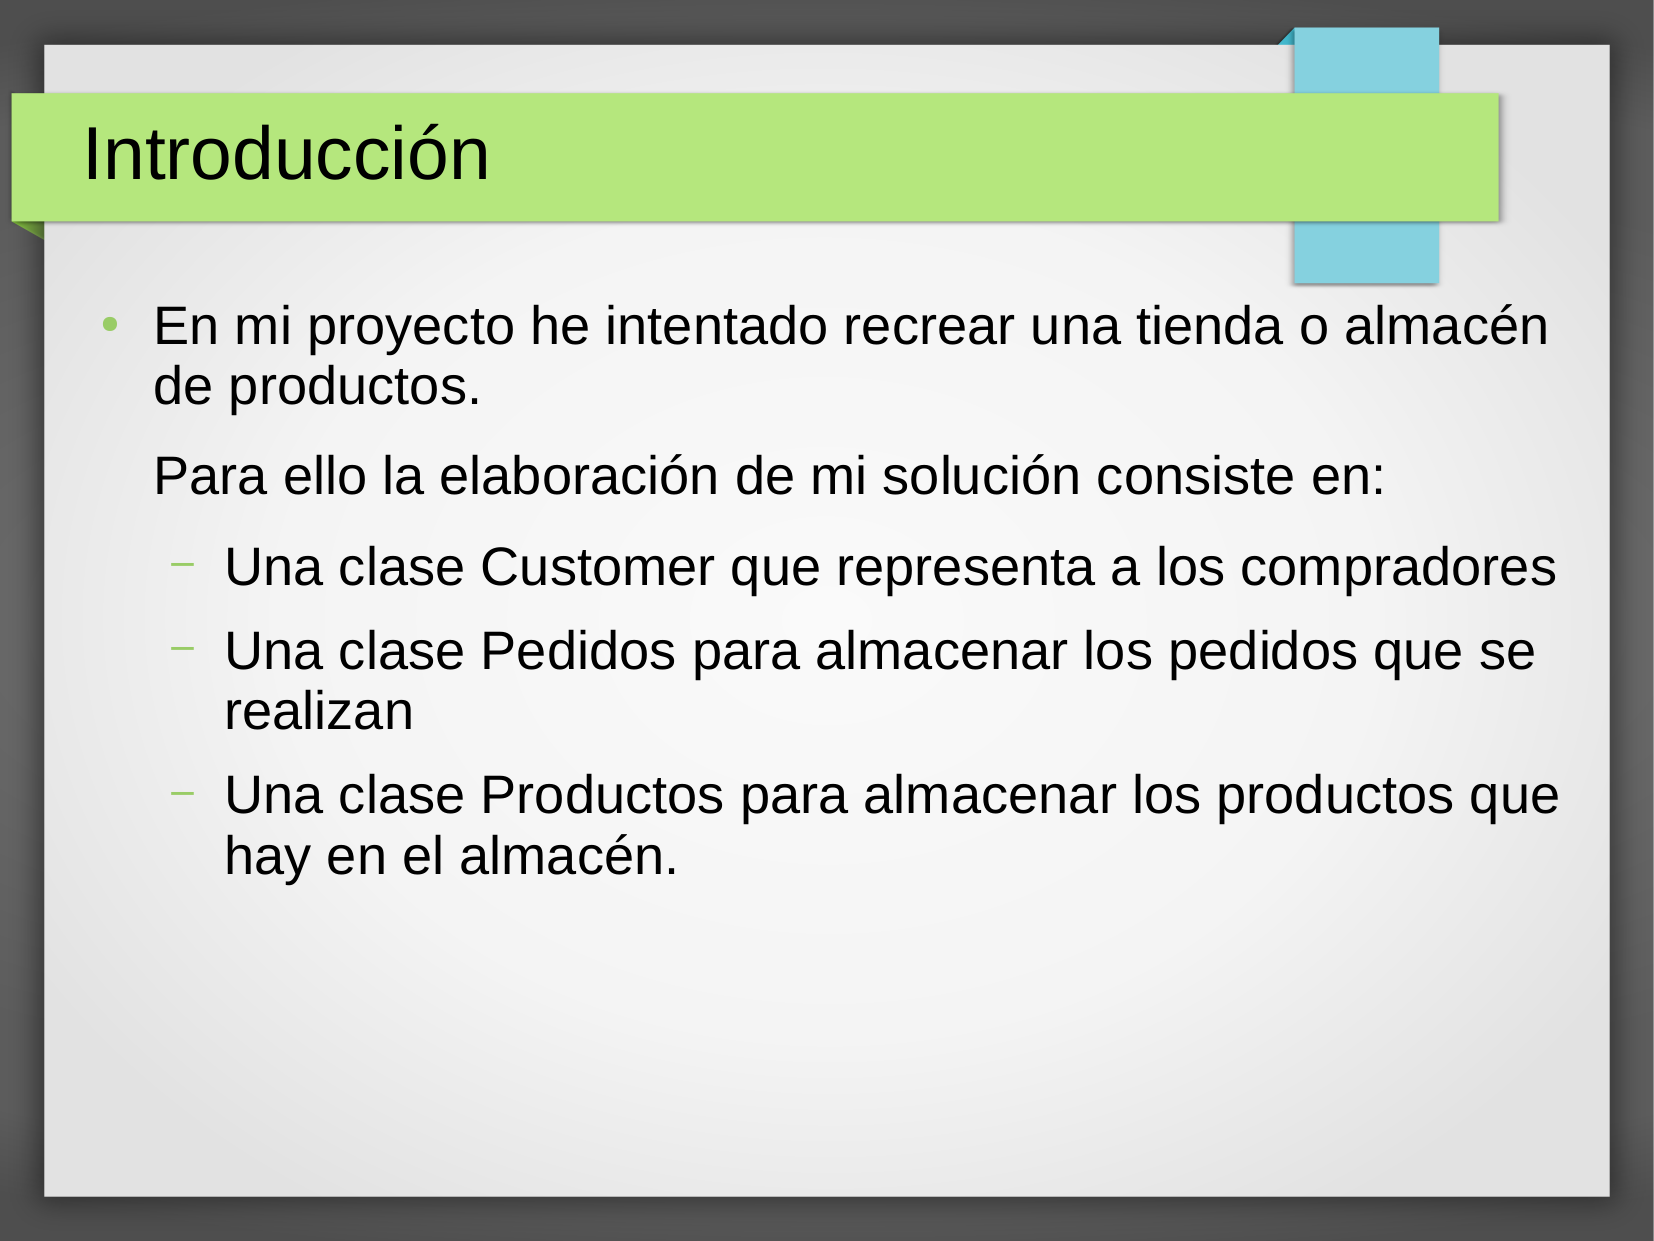

# Introducción
En mi proyecto he intentado recrear una tienda o almacén de productos.
Para ello la elaboración de mi solución consiste en:
Una clase Customer que representa a los compradores
Una clase Pedidos para almacenar los pedidos que se realizan
Una clase Productos para almacenar los productos que hay en el almacén.